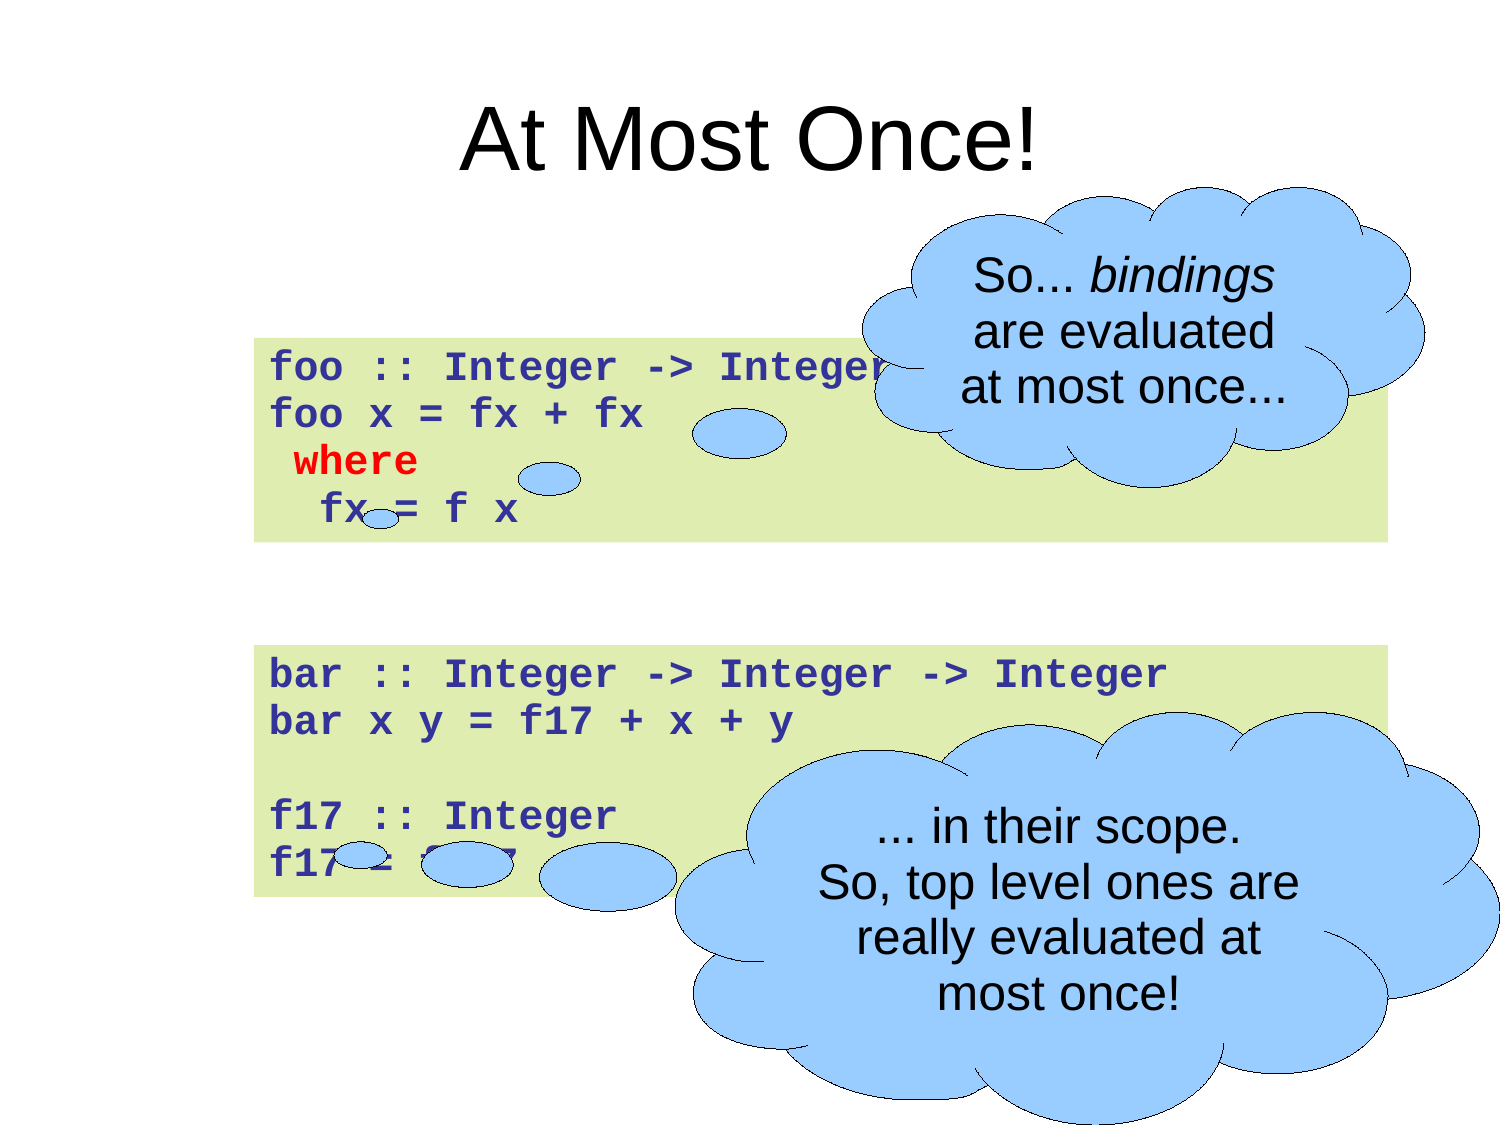

# At Most Once!
So... bindings are evaluated at most once...
foo :: Integer -> Integer
foo x = fx + fx
 where
 fx = f x
bar :: Integer -> Integer -> Integer
bar x y = f17 + x + y
f17 :: Integer
f17 = f 17
... in their scope.
So, top level ones are really evaluated at most once!